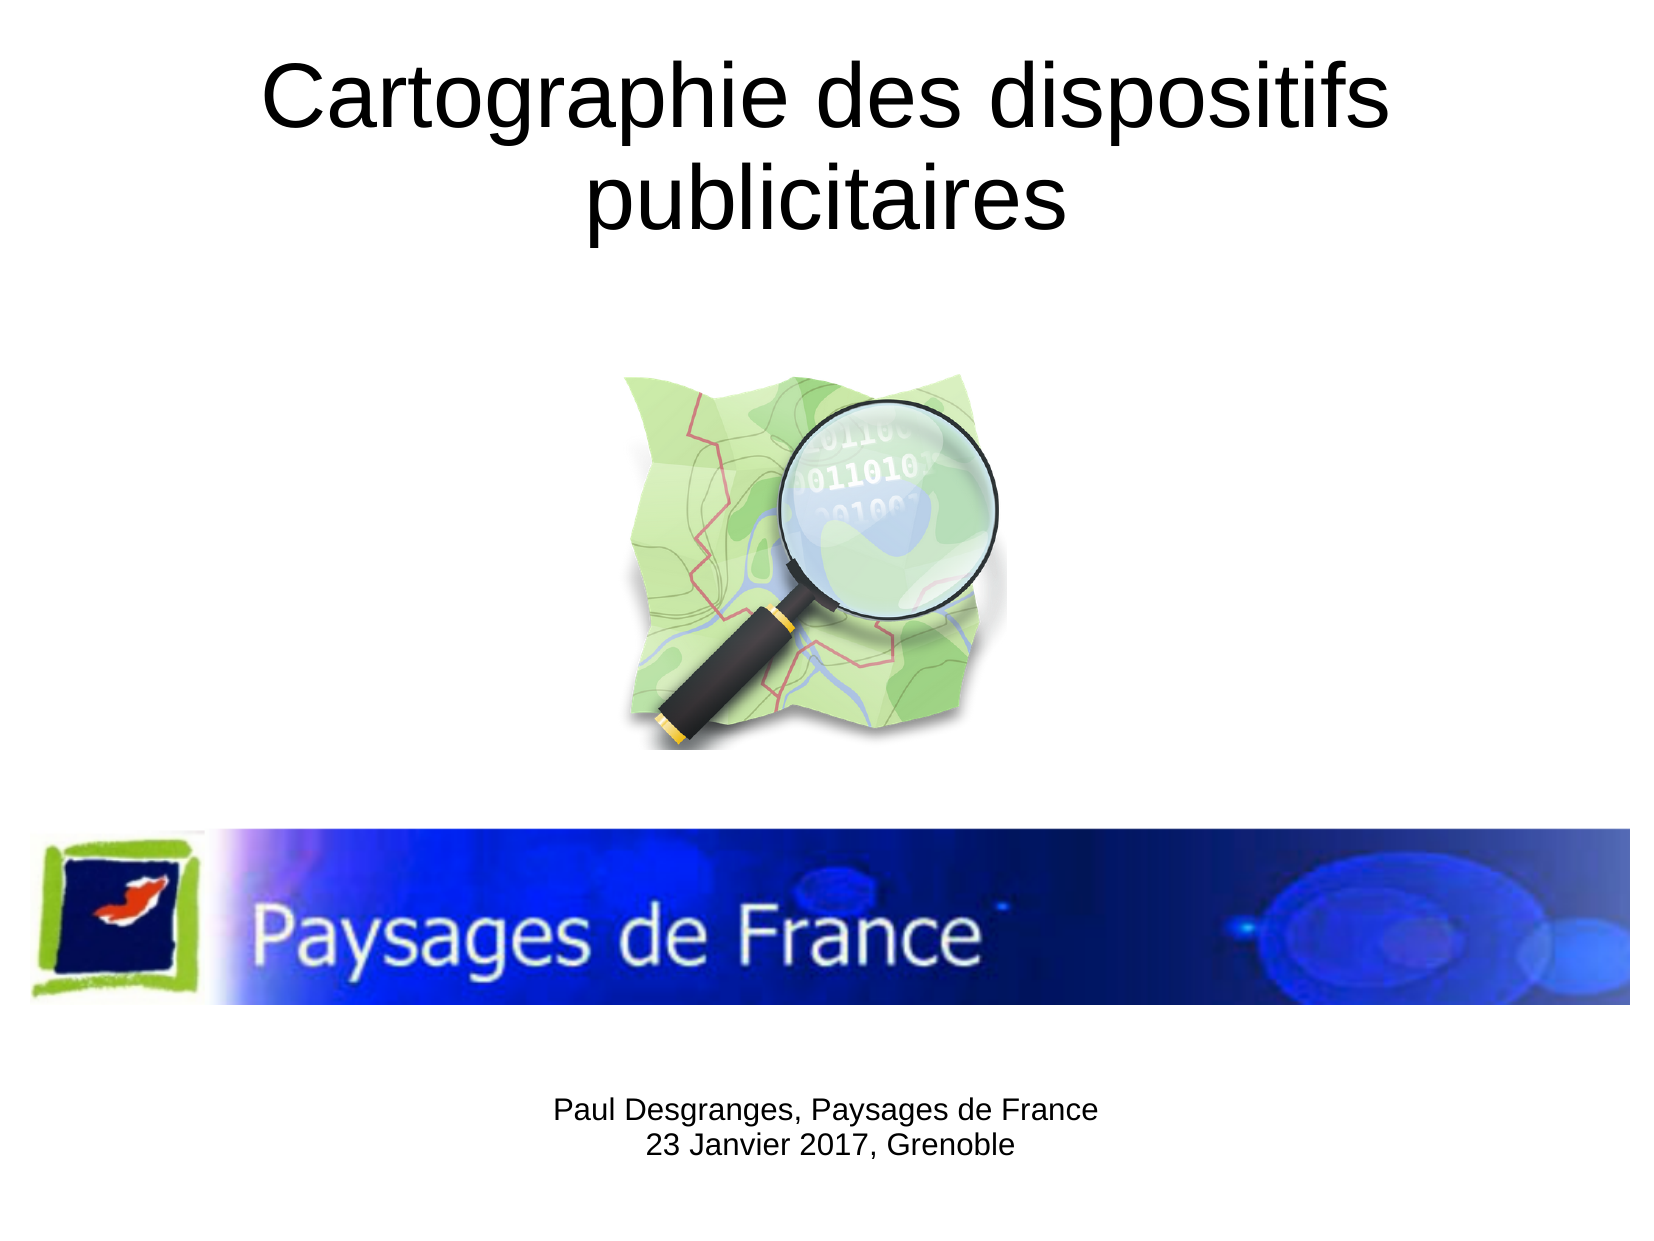

# Cartographie des dispositifs publicitaires
Paul Desgranges, Paysages de France
23 Janvier 2017, Grenoble